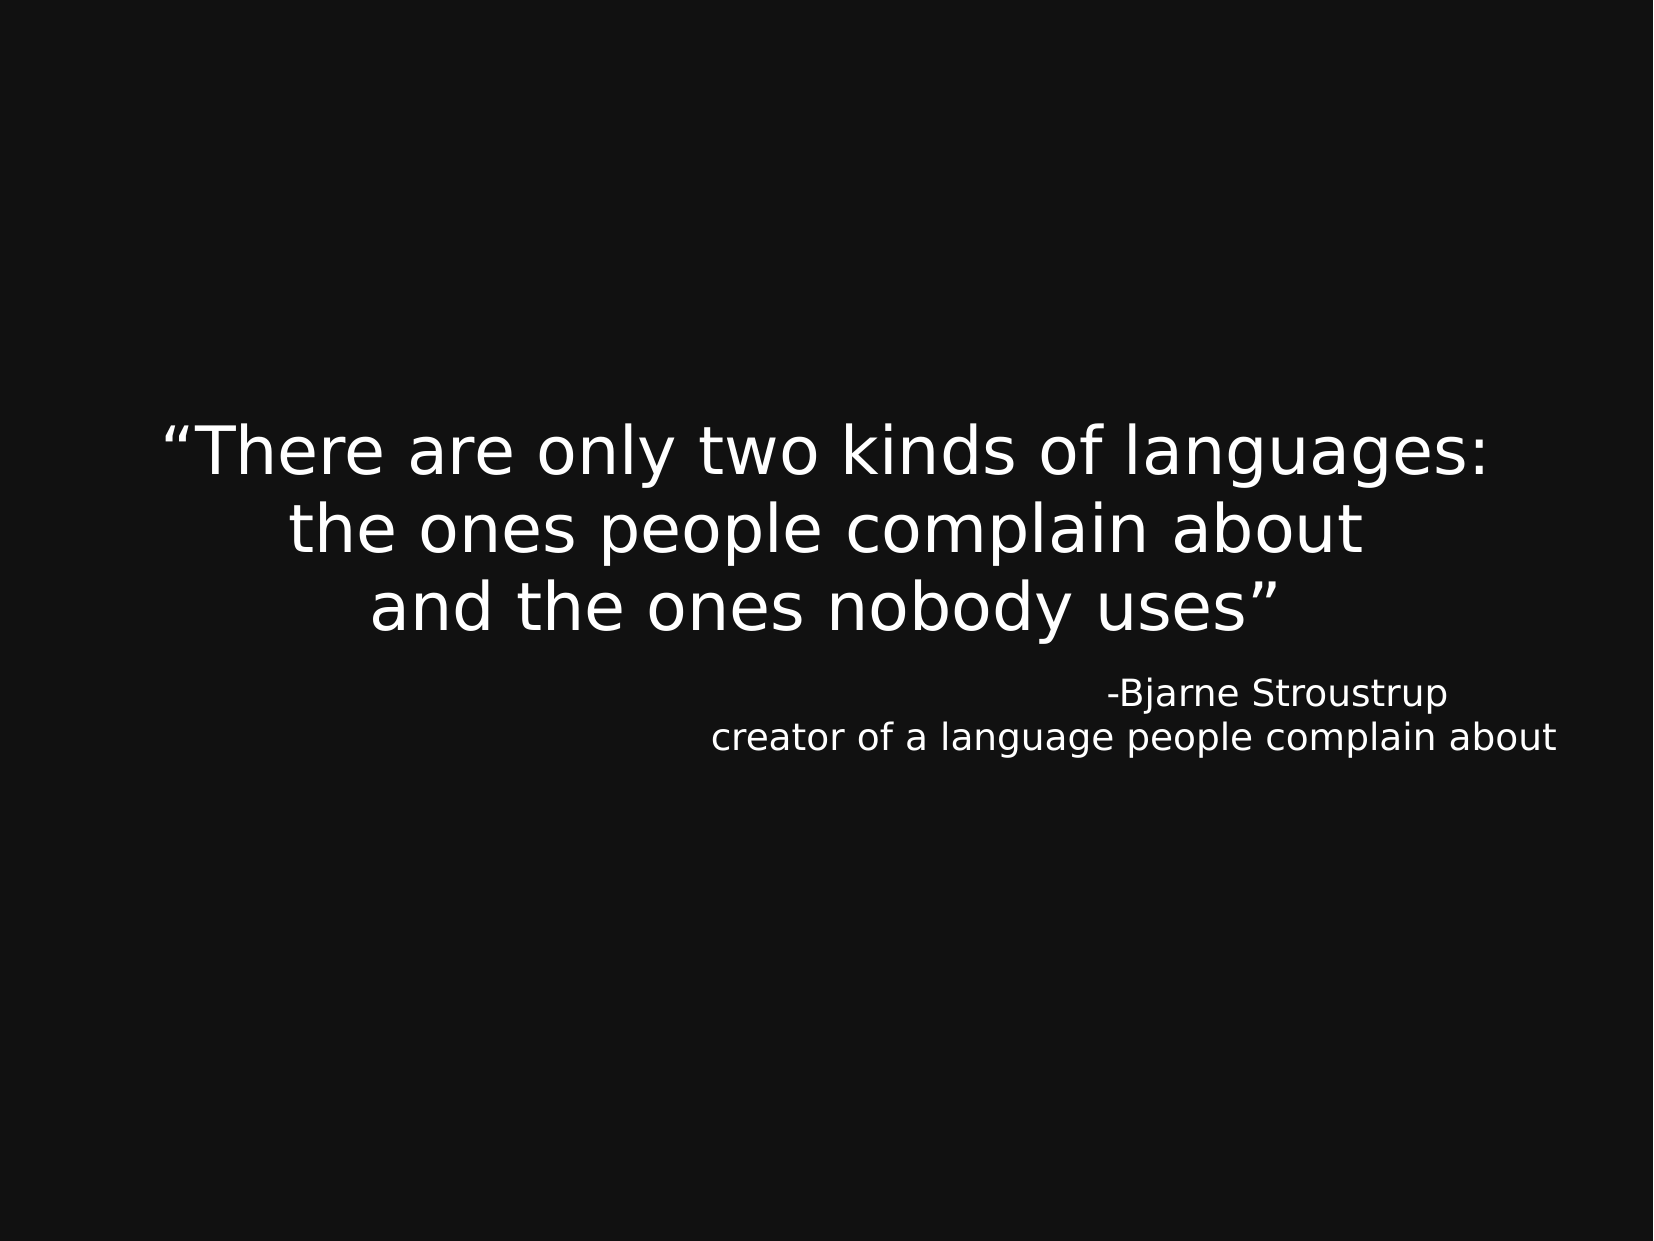

# “There are only two kinds of languages:
the ones people complain about
and the ones nobody uses”
 -Bjarne Stroustrup
 creator of a language people complain about